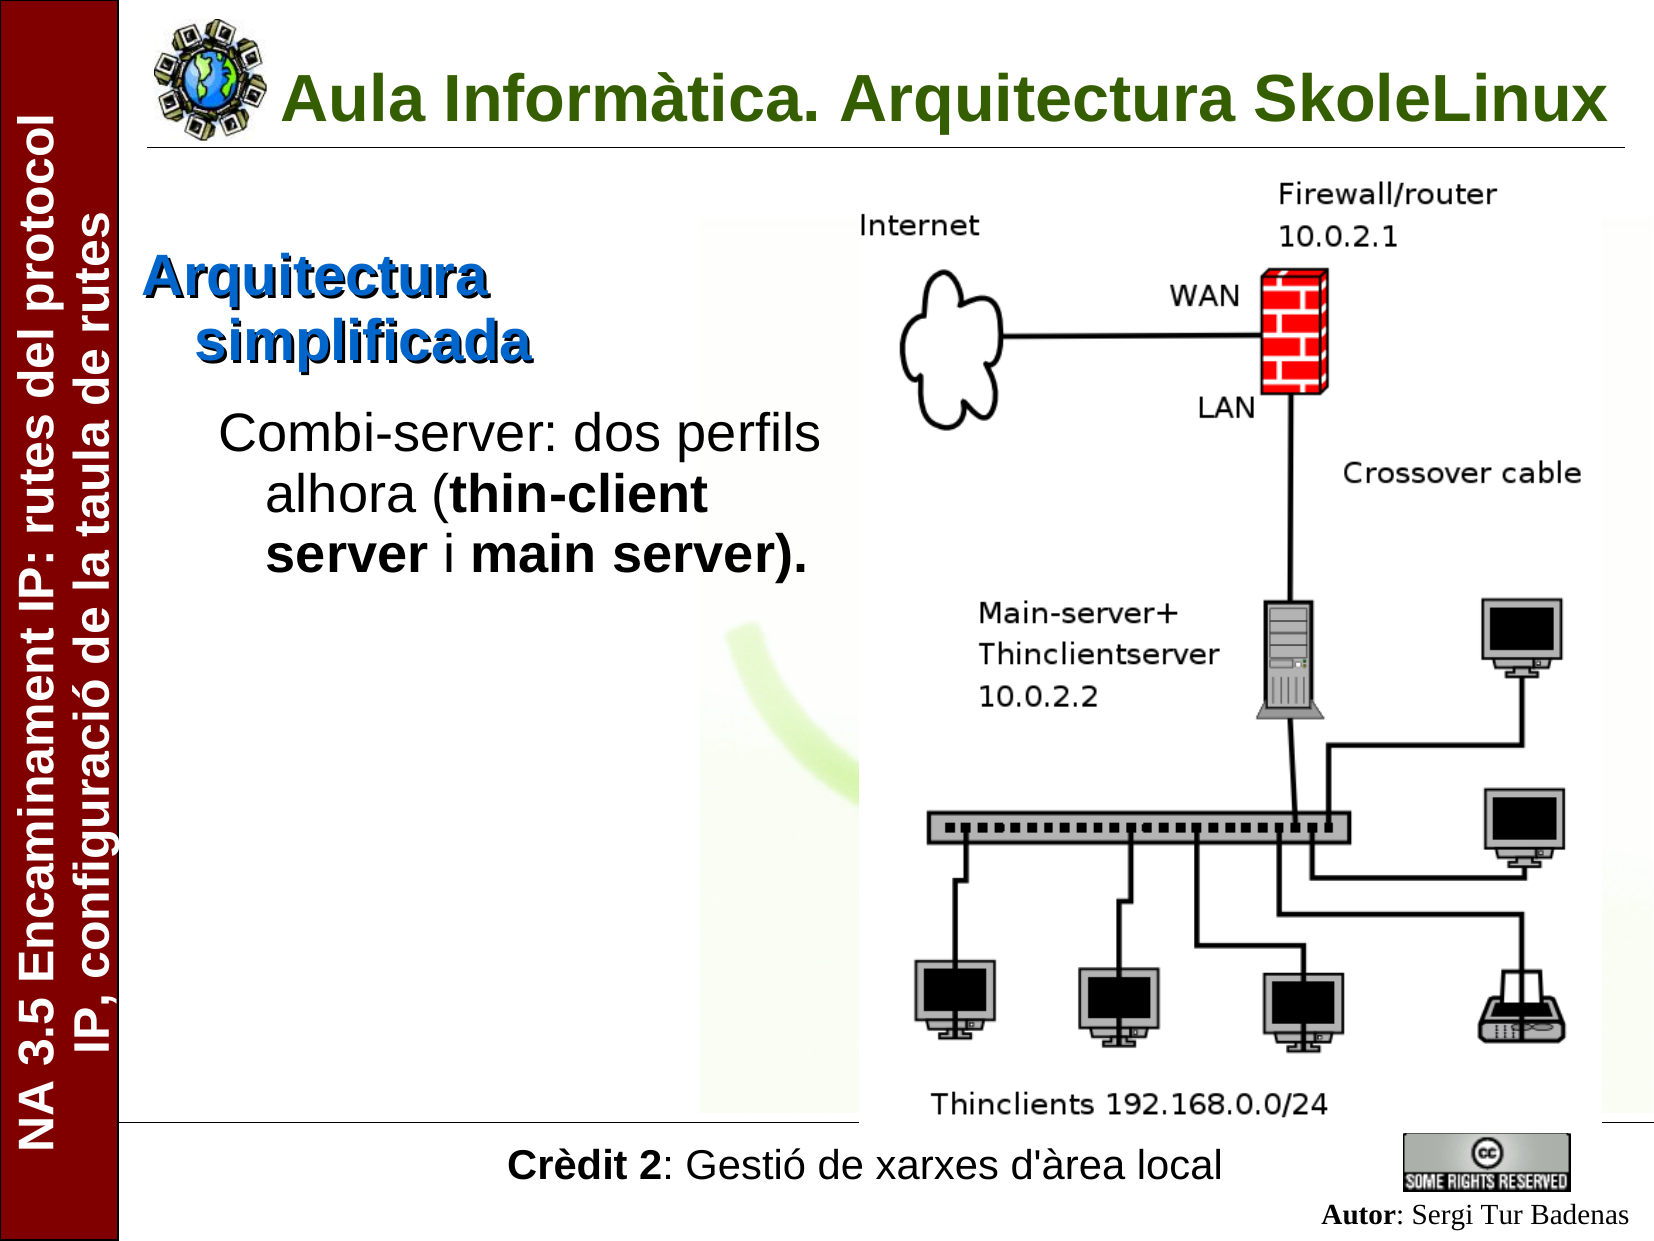

# Aula Informàtica. Arquitectura SkoleLinux
Arquitectura simplificada
Combi-server: dos perfils alhora (thin-client server i main server).